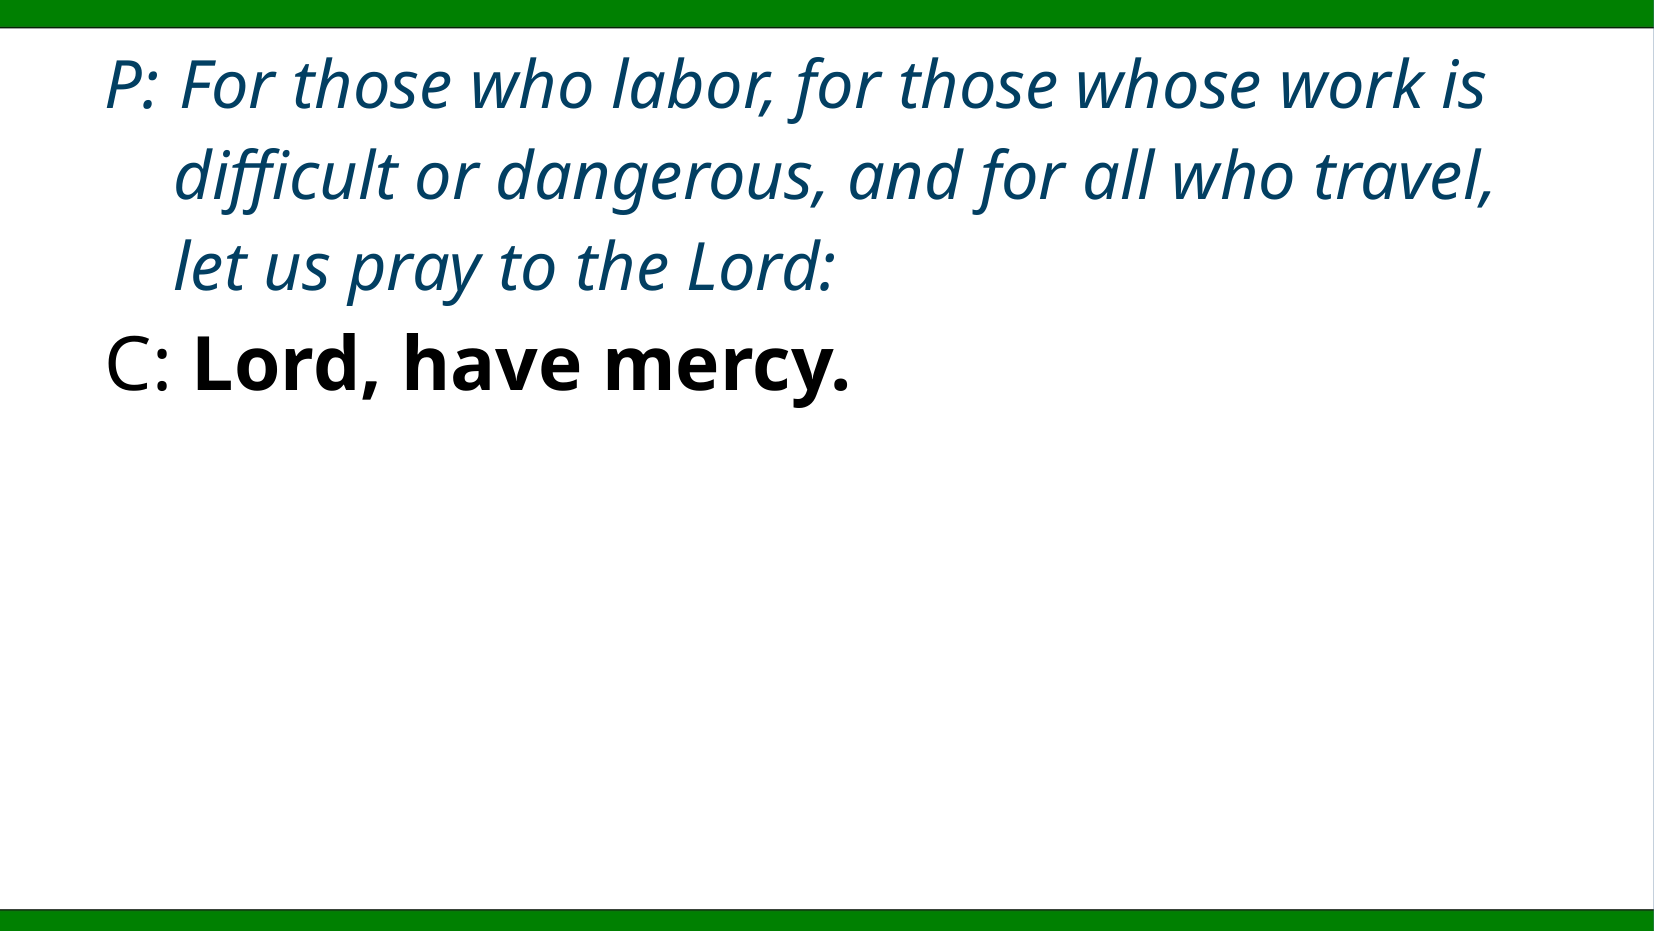

P:	For those who labor, for those whose work is
 difficult or dangerous, and for all who travel,
 let us pray to the Lord:
C: Lord, have mercy.